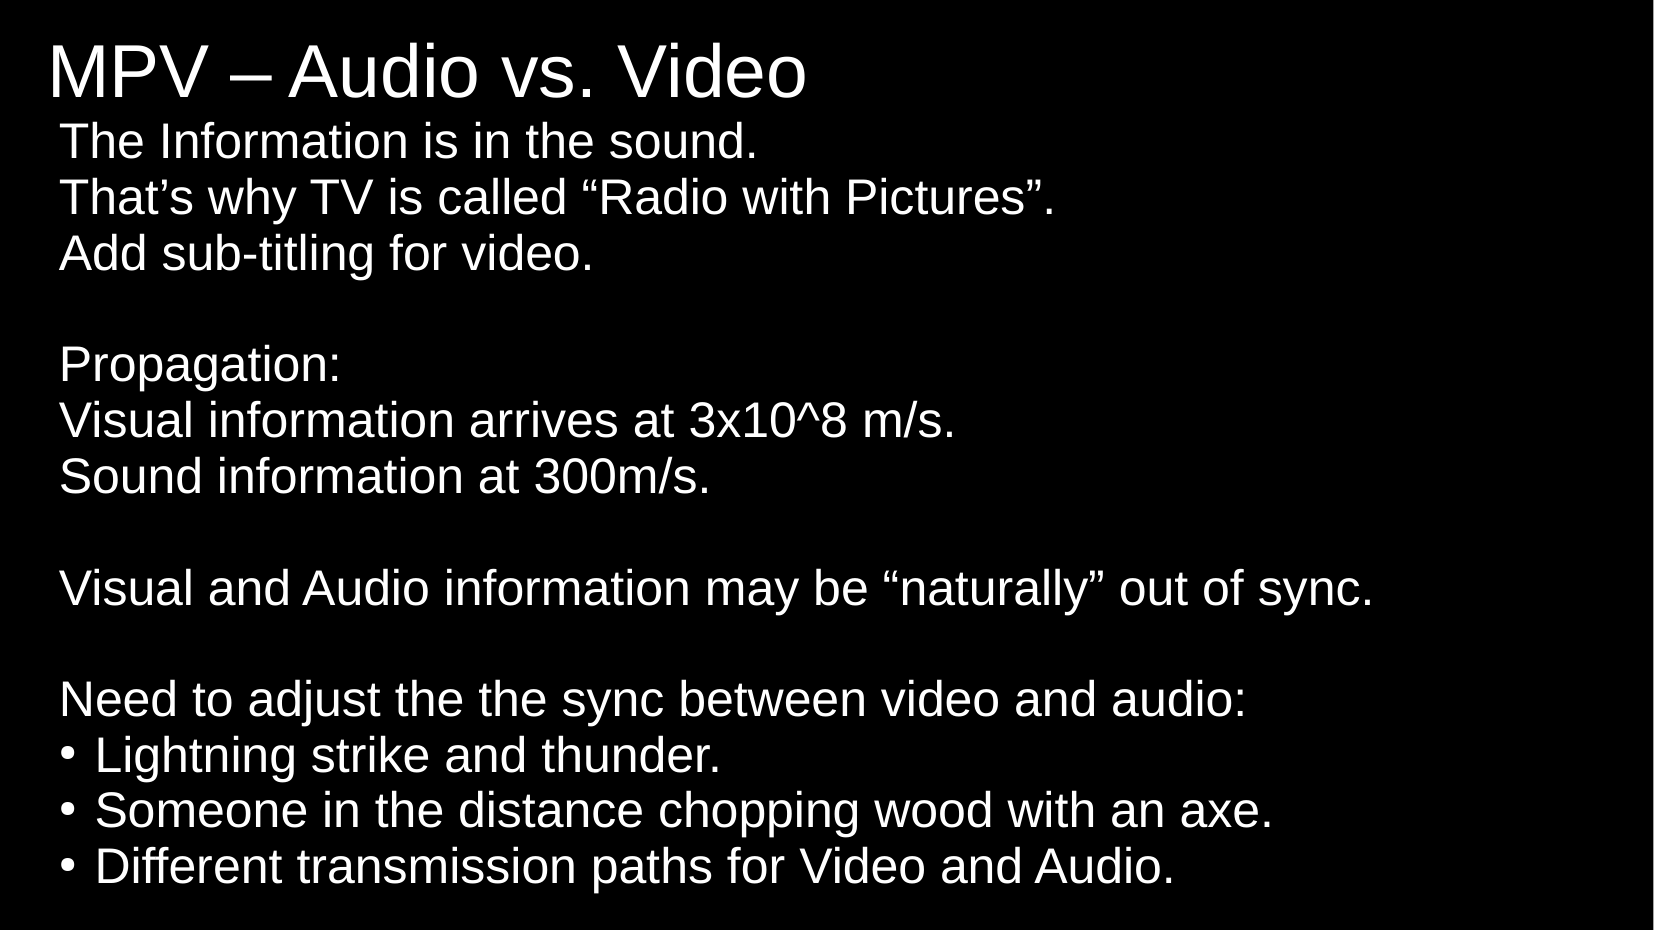

# MPV – Audio vs. Video
The Information is in the sound.
That’s why TV is called “Radio with Pictures”.
Add sub-titling for video.
Propagation:
Visual information arrives at 3x10^8 m/s.
Sound information at 300m/s.
Visual and Audio information may be “naturally” out of sync.
Need to adjust the the sync between video and audio:
Lightning strike and thunder.
Someone in the distance chopping wood with an axe.
Different transmission paths for Video and Audio.